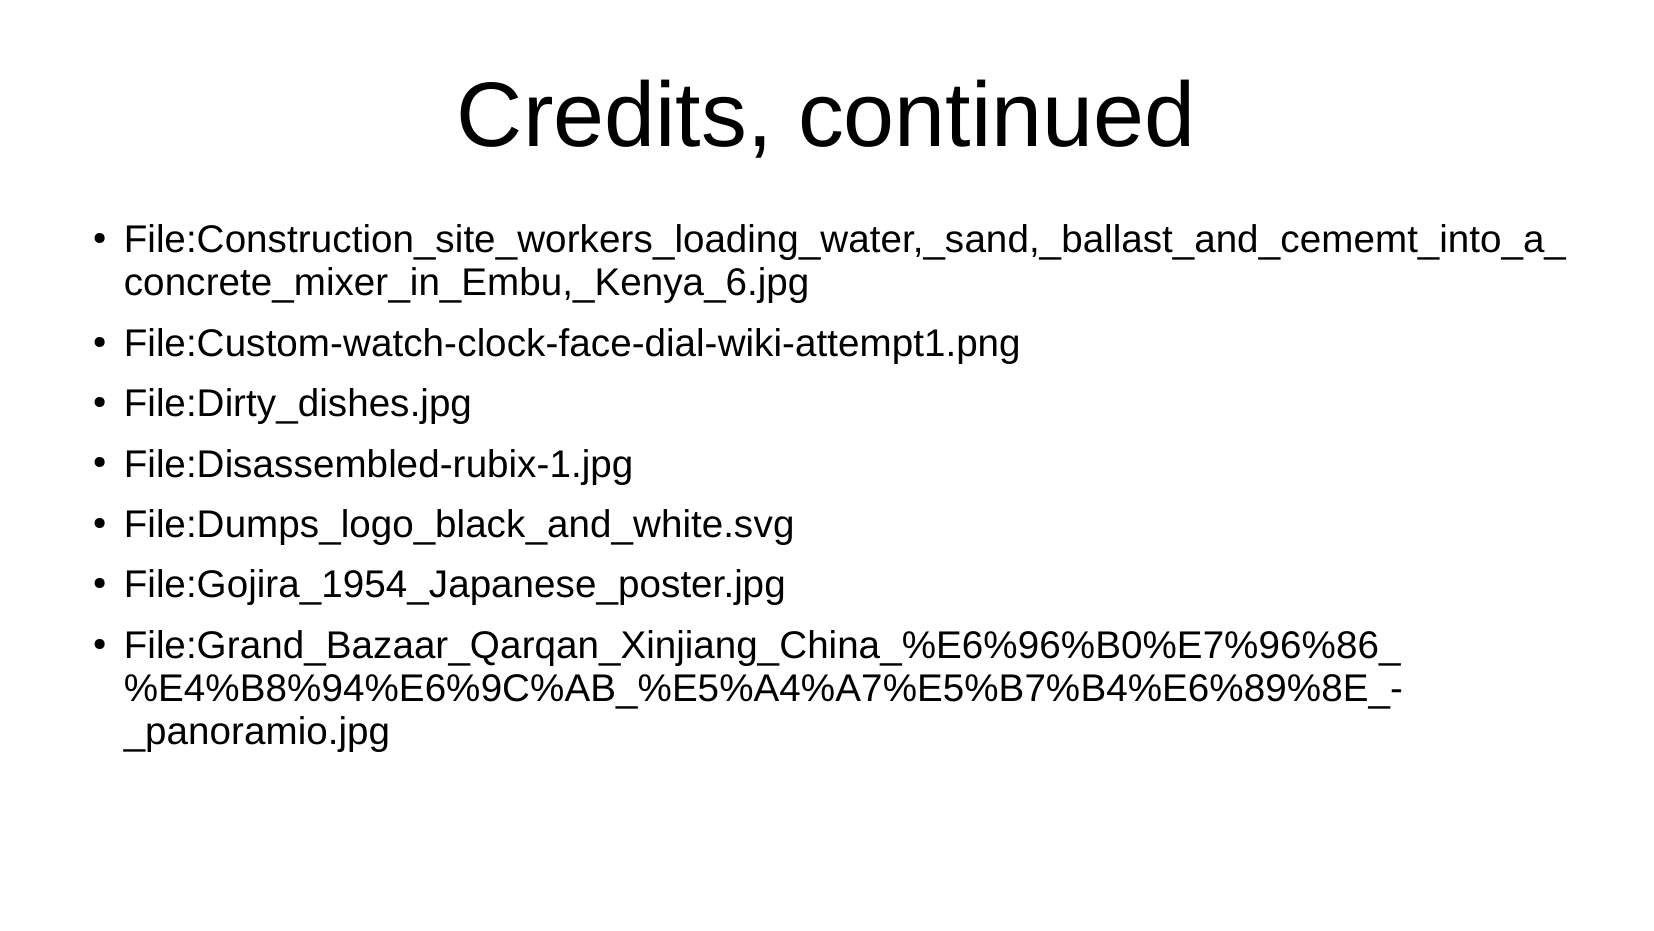

# Credits, continued
File:Construction_site_workers_loading_water,_sand,_ballast_and_cememt_into_a_concrete_mixer_in_Embu,_Kenya_6.jpg
File:Custom-watch-clock-face-dial-wiki-attempt1.png
File:Dirty_dishes.jpg
File:Disassembled-rubix-1.jpg
File:Dumps_logo_black_and_white.svg
File:Gojira_1954_Japanese_poster.jpg
File:Grand_Bazaar_Qarqan_Xinjiang_China_%E6%96%B0%E7%96%86_%E4%B8%94%E6%9C%AB_%E5%A4%A7%E5%B7%B4%E6%89%8E_-_panoramio.jpg